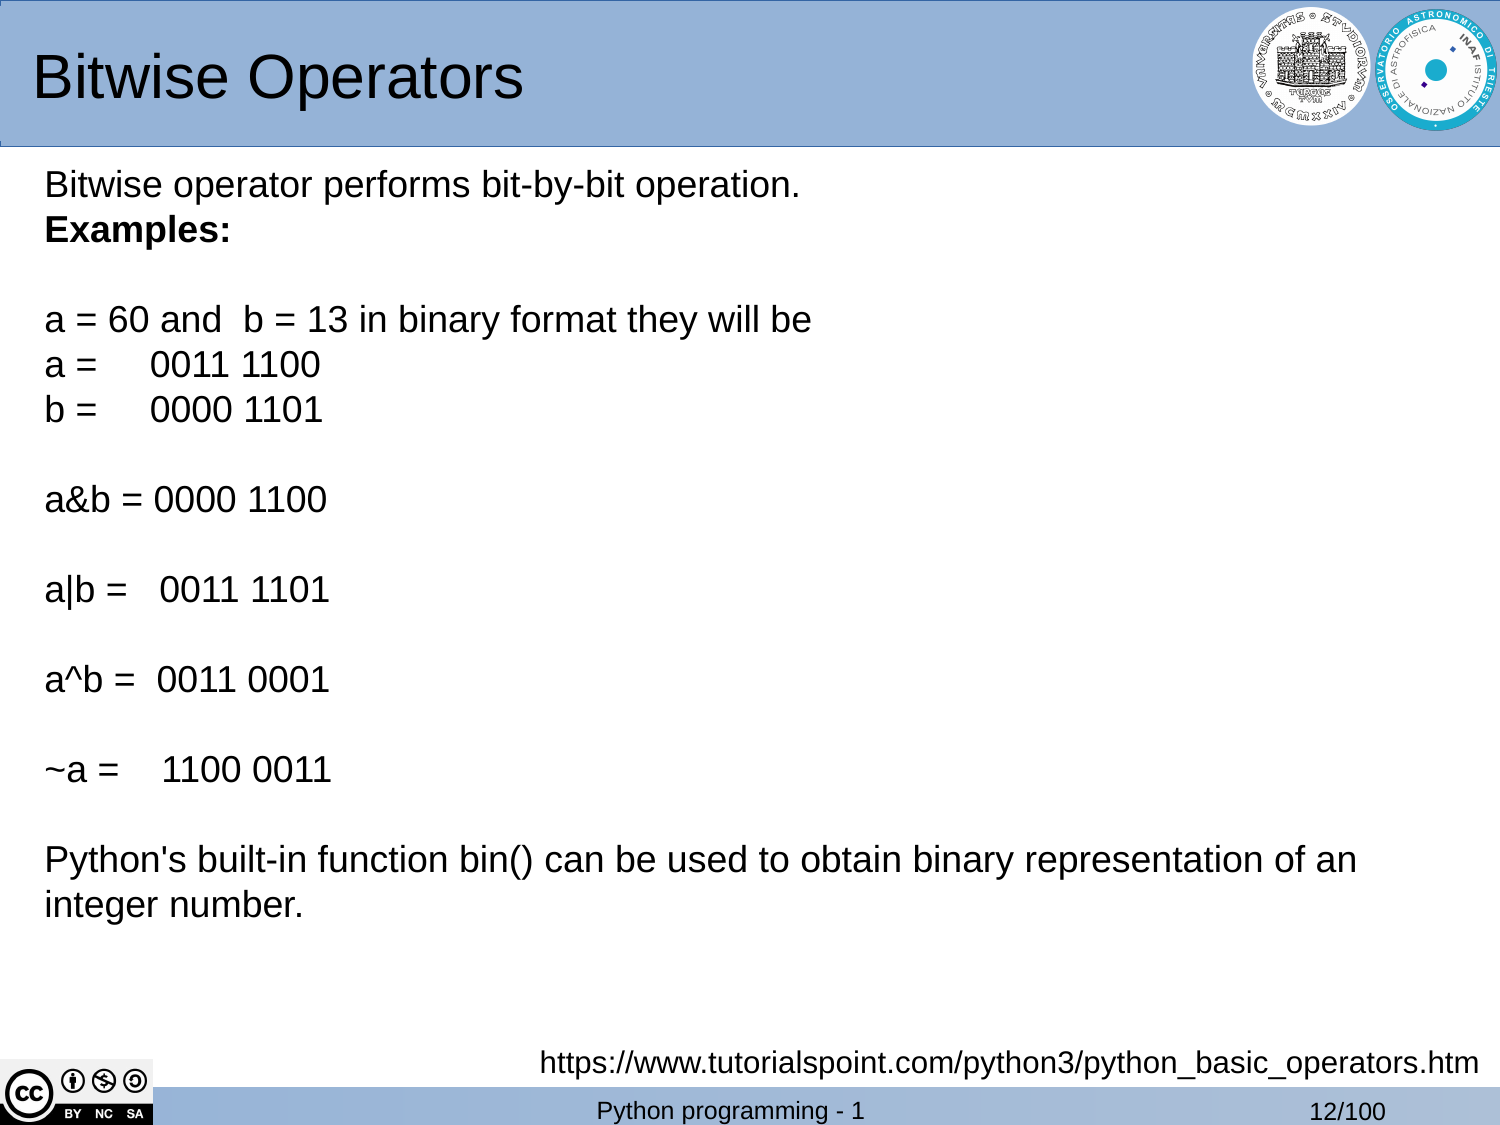

Bitwise Operators
# Bitwise operator performs bit-by-bit operation.
Examples:
a = 60 and b = 13 in binary format they will be
a = 0011 1100
b = 0000 1101
a&b = 0000 1100
a|b = 0011 1101
a^b = 0011 0001
~a = 1100 0011
Python's built-in function bin() can be used to obtain binary representation of an integer number.
https://www.tutorialspoint.com/python3/python_basic_operators.htm